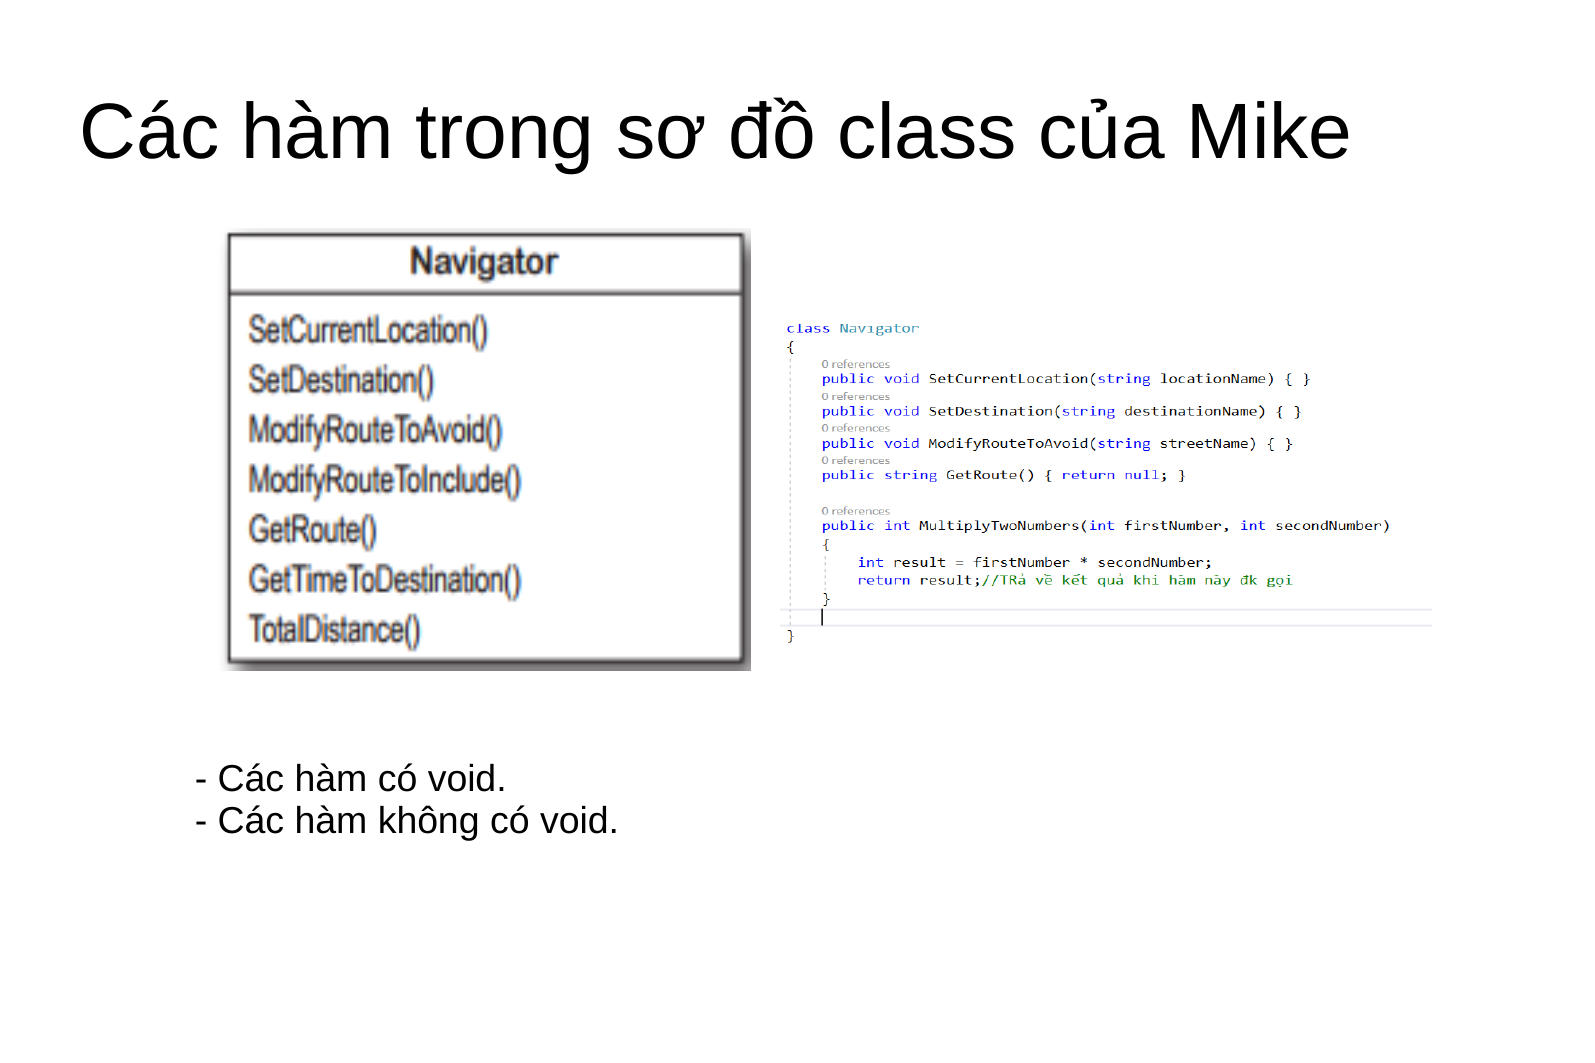

# Các hàm trong sơ đồ class của Mike
- Các hàm có void.
- Các hàm không có void.